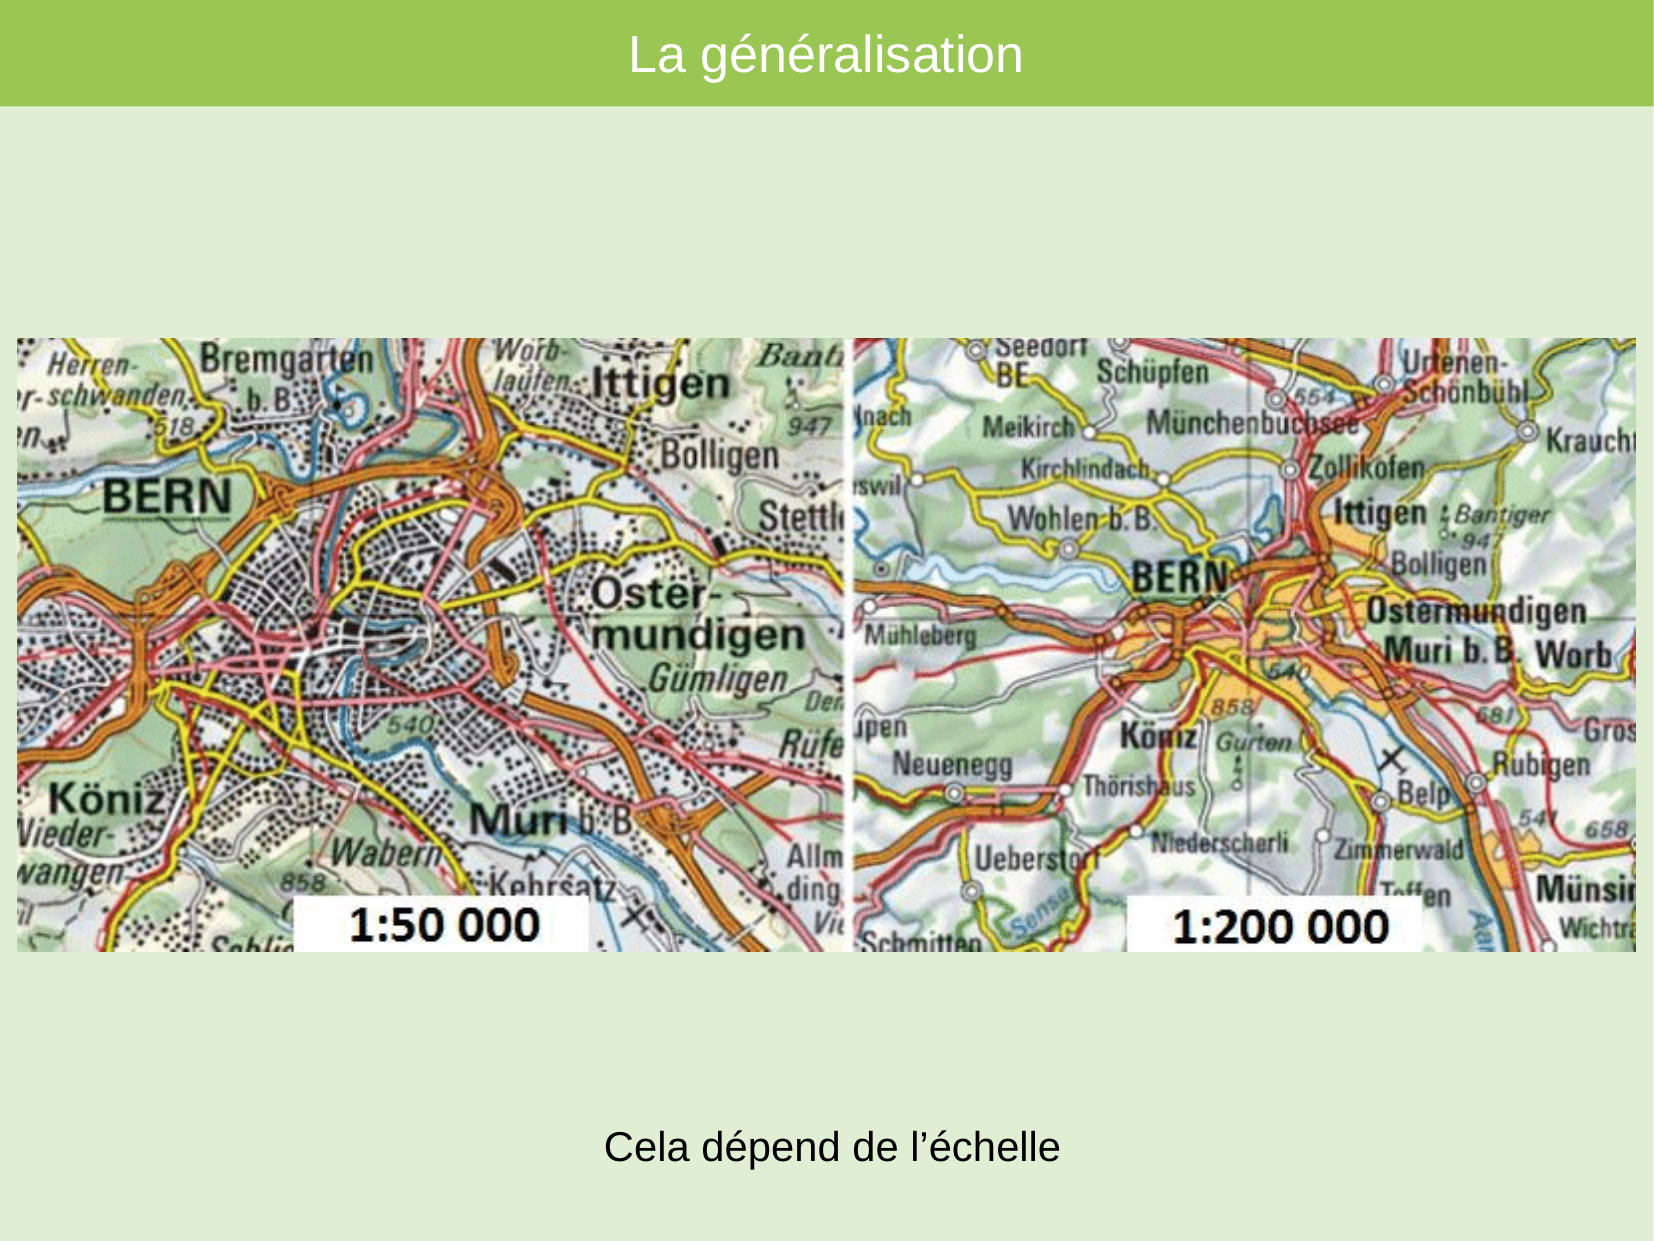

# La généralisation
Cela dépend de l’échelle